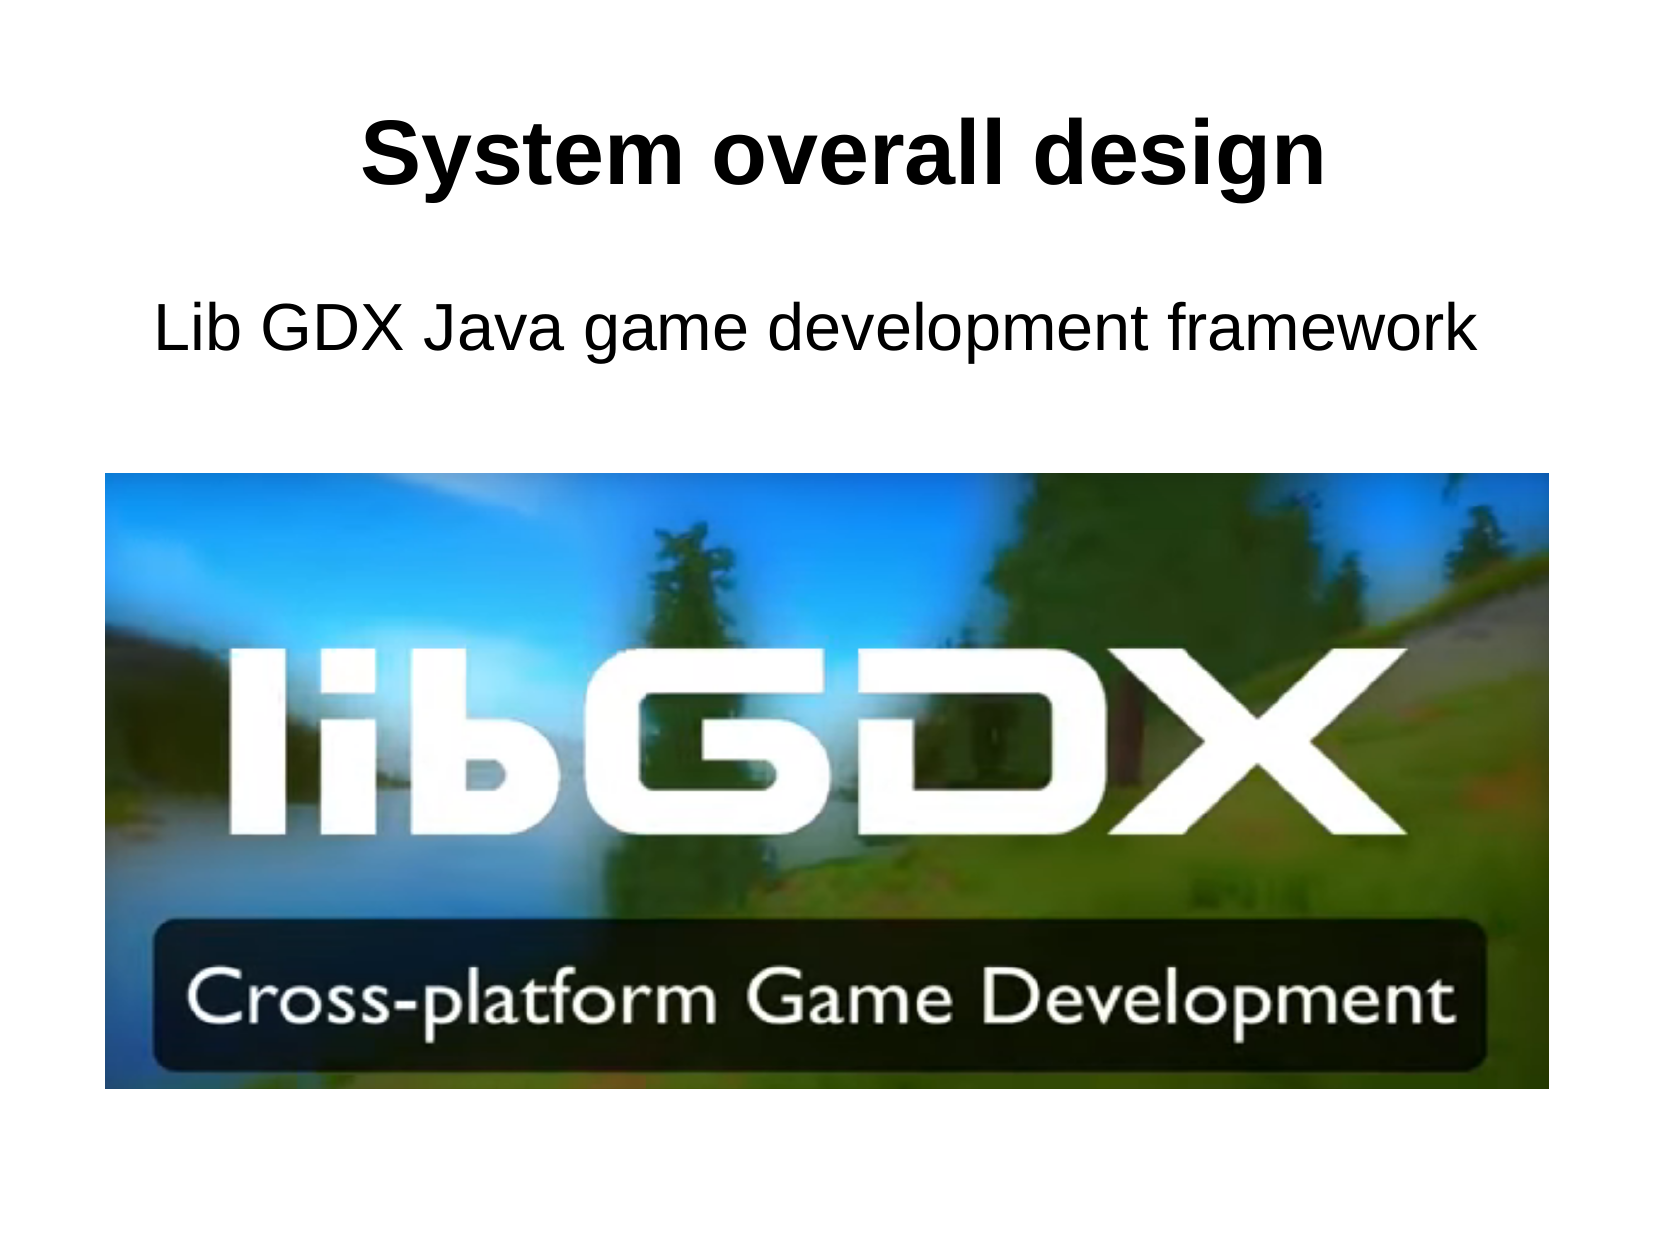

# System overall design
Lib GDX Java game development framework